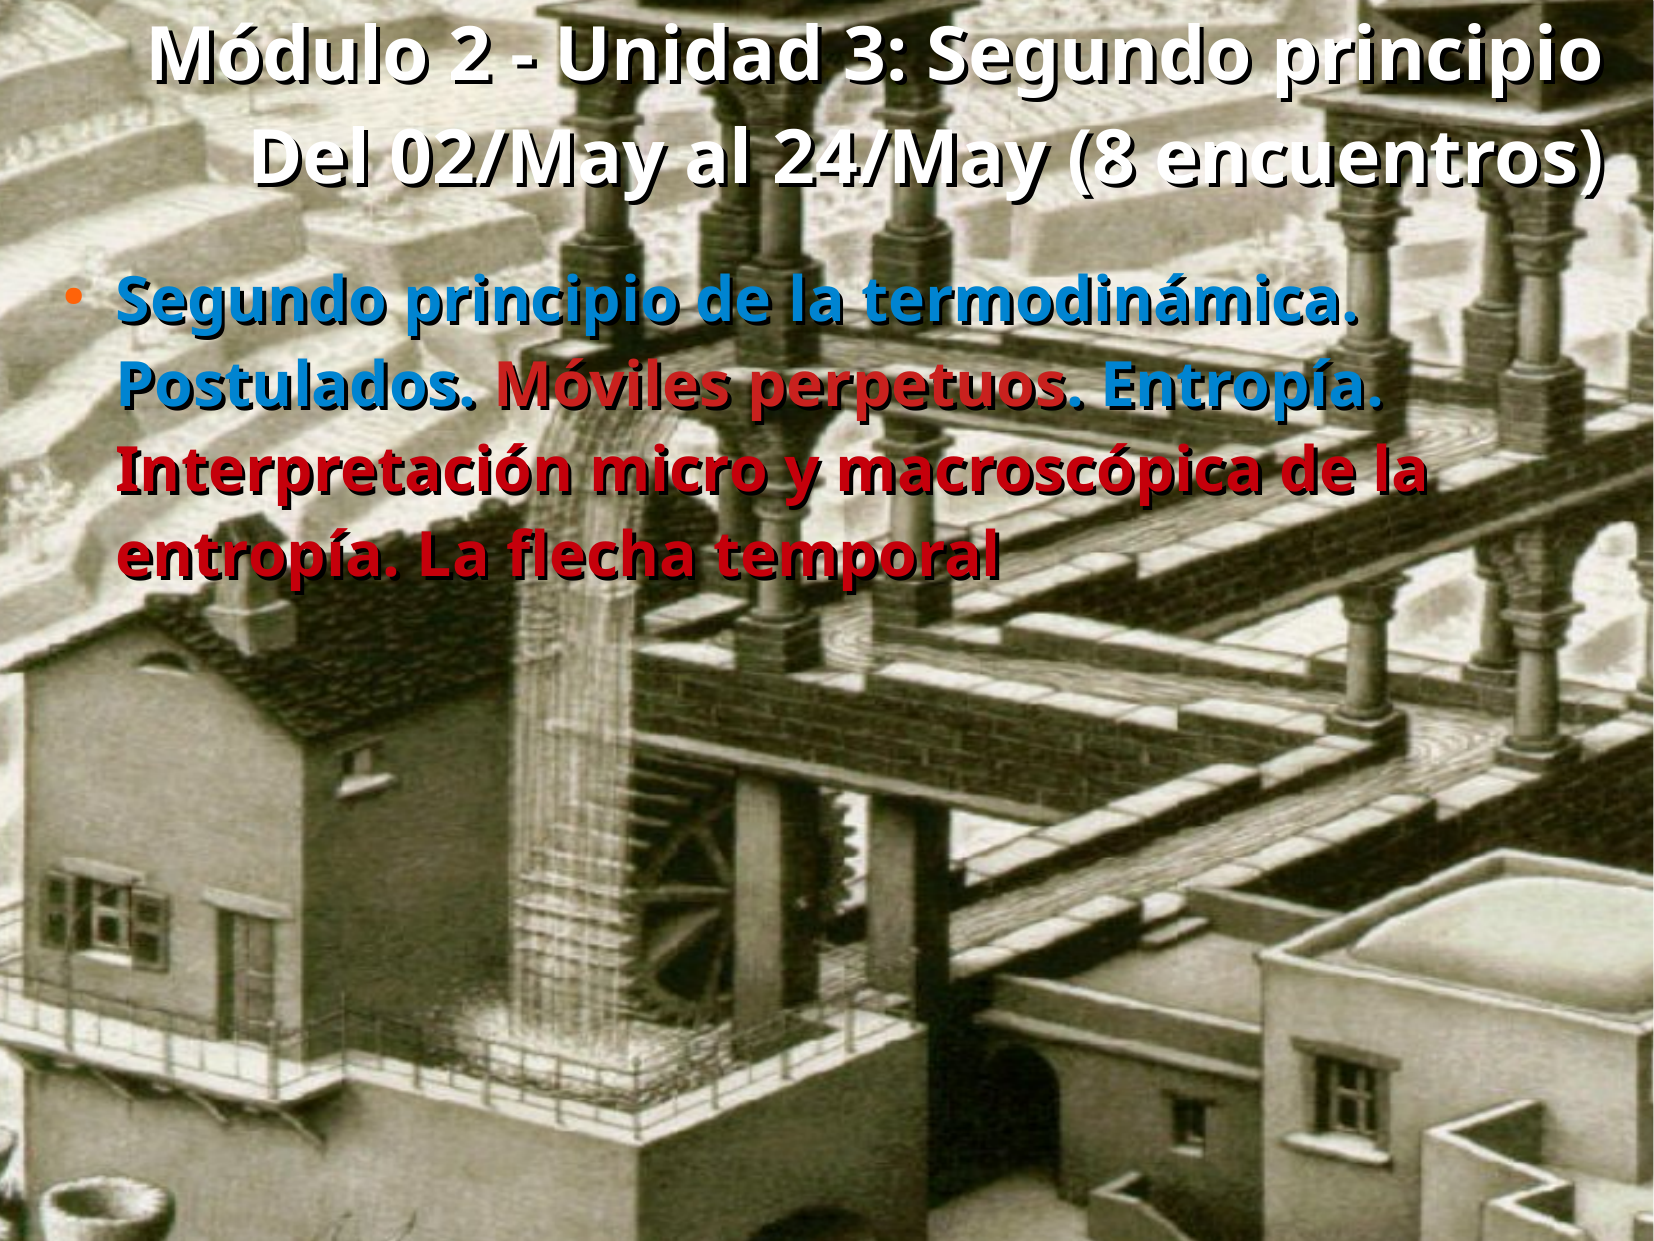

# Módulo 2 - Unidad 3: Segundo principio Del 02/May al 24/May (8 encuentros)
Segundo principio de la termodinámica. Postulados. Móviles perpetuos. Entropía. Interpretación micro y macroscópica de la entropía. La flecha temporal
May 21, 2019
H. Asorey - F3B 2019
3